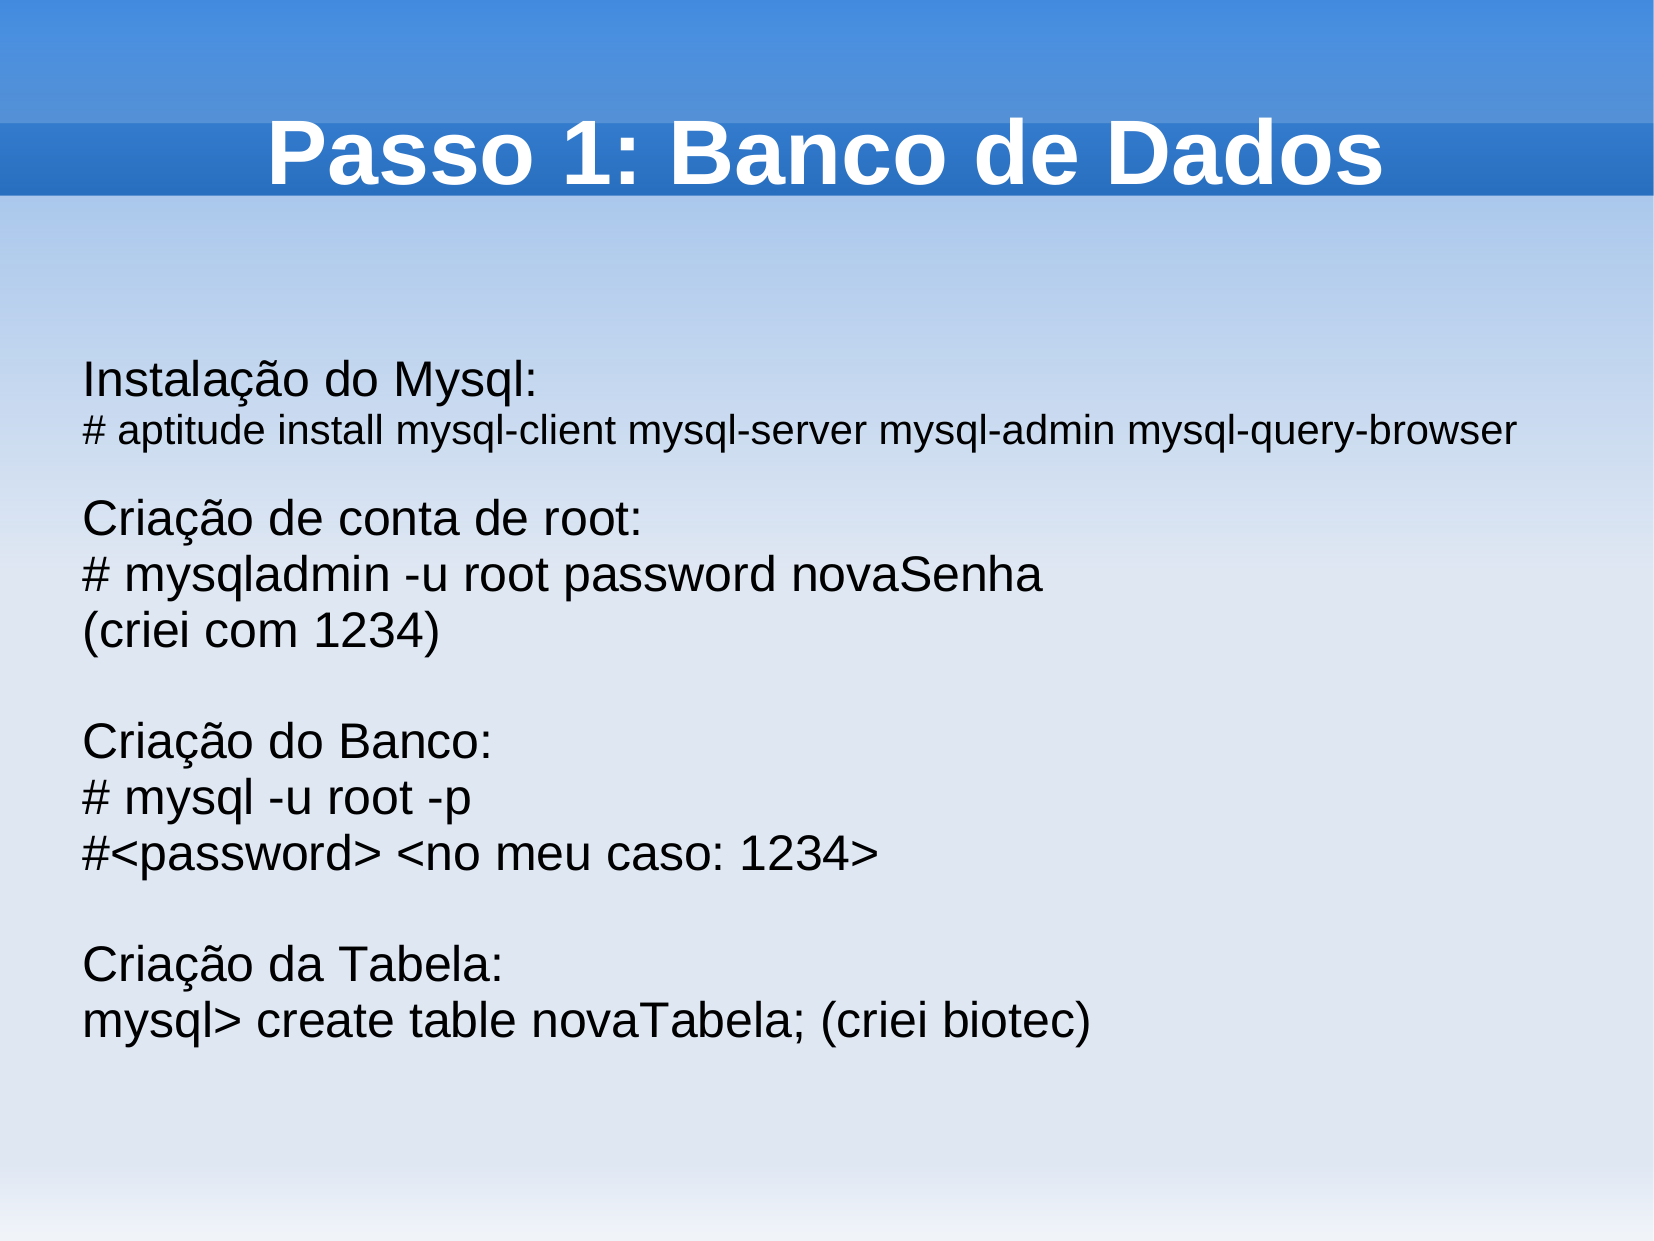

# Passo 1: Banco de Dados
Instalação do Mysql:
# aptitude install mysql-client mysql-server mysql-admin mysql-query-browser
Criação de conta de root:
# mysqladmin -u root password novaSenha
(criei com 1234)
Criação do Banco:
# mysql -u root -p
#<password> <no meu caso: 1234>
Criação da Tabela:
mysql> create table novaTabela; (criei biotec)